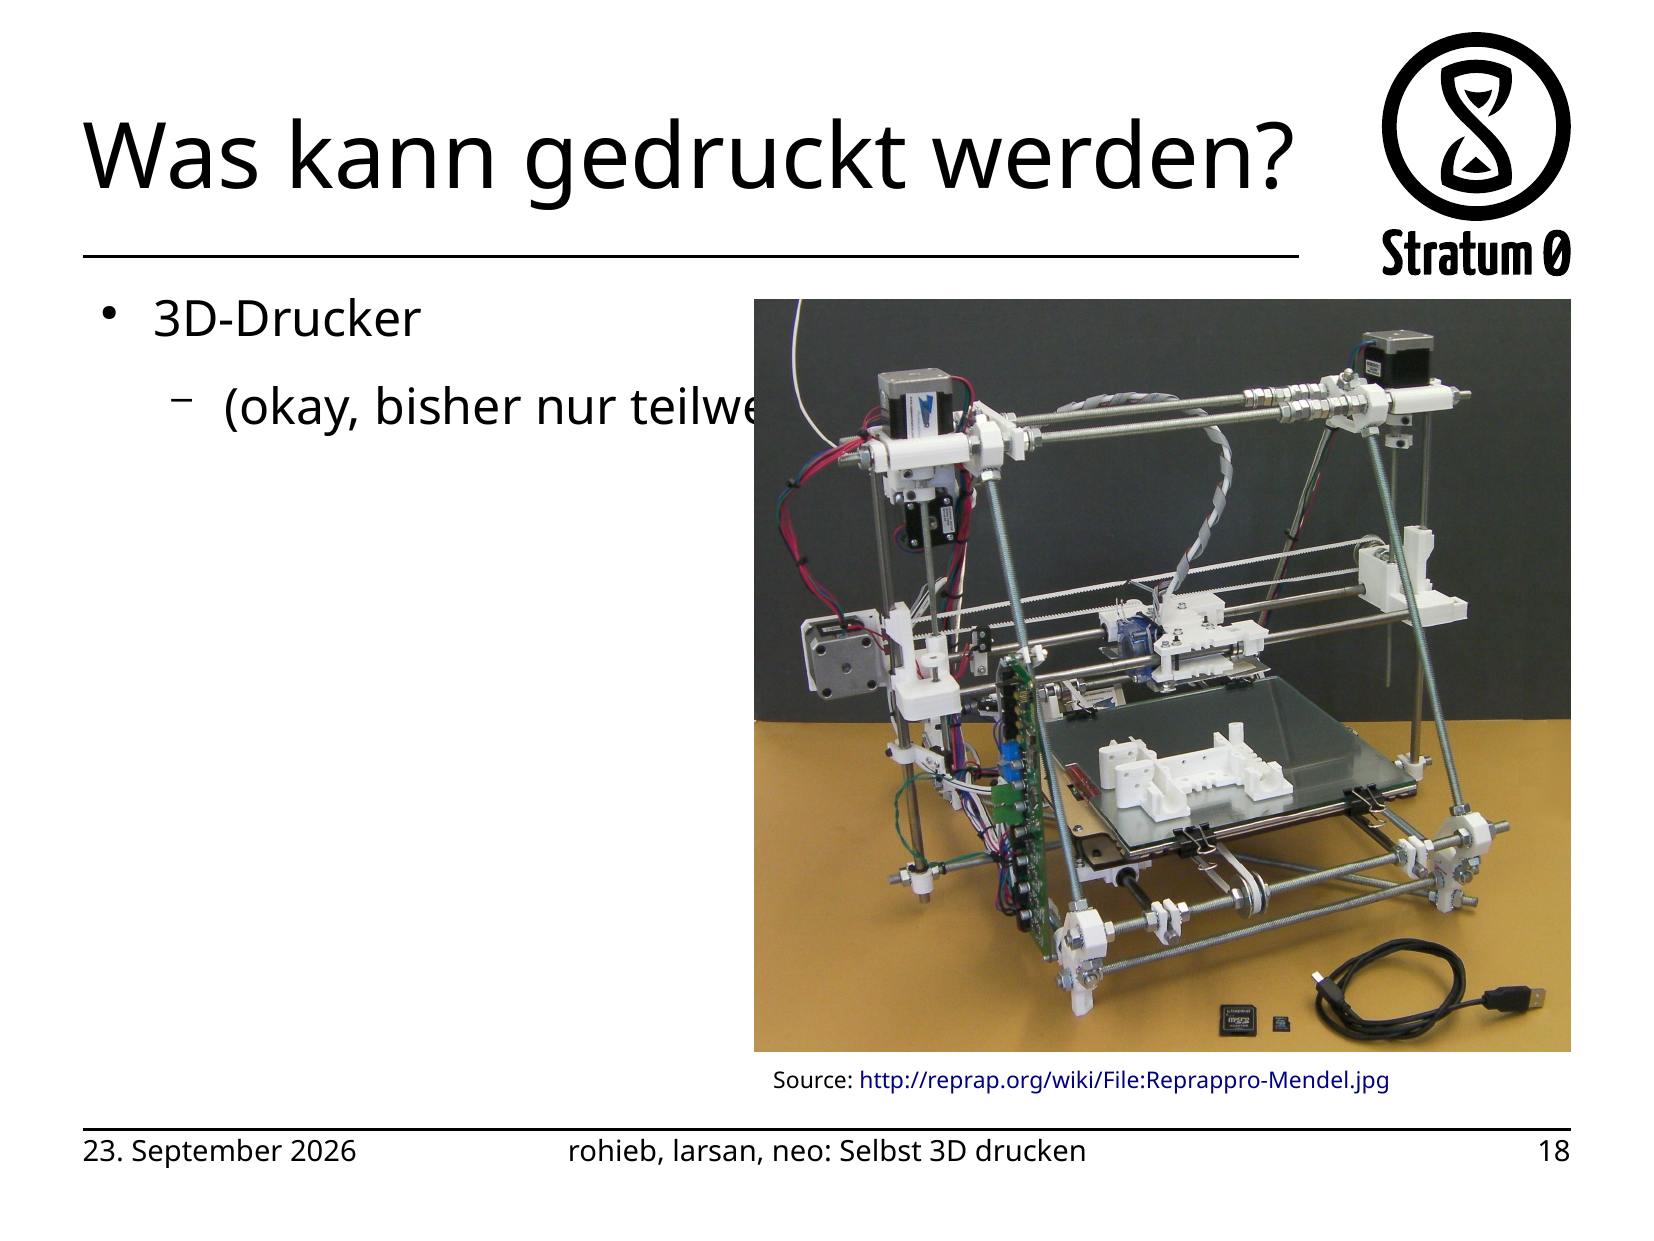

# Was kann gedruckt werden?
3D-Drucker
(okay, bisher nur teilweise)
Source: http://reprap.org/wiki/File:Reprappro-Mendel.jpg
rohieb, larsan, neo: Selbst 3D drucken
18